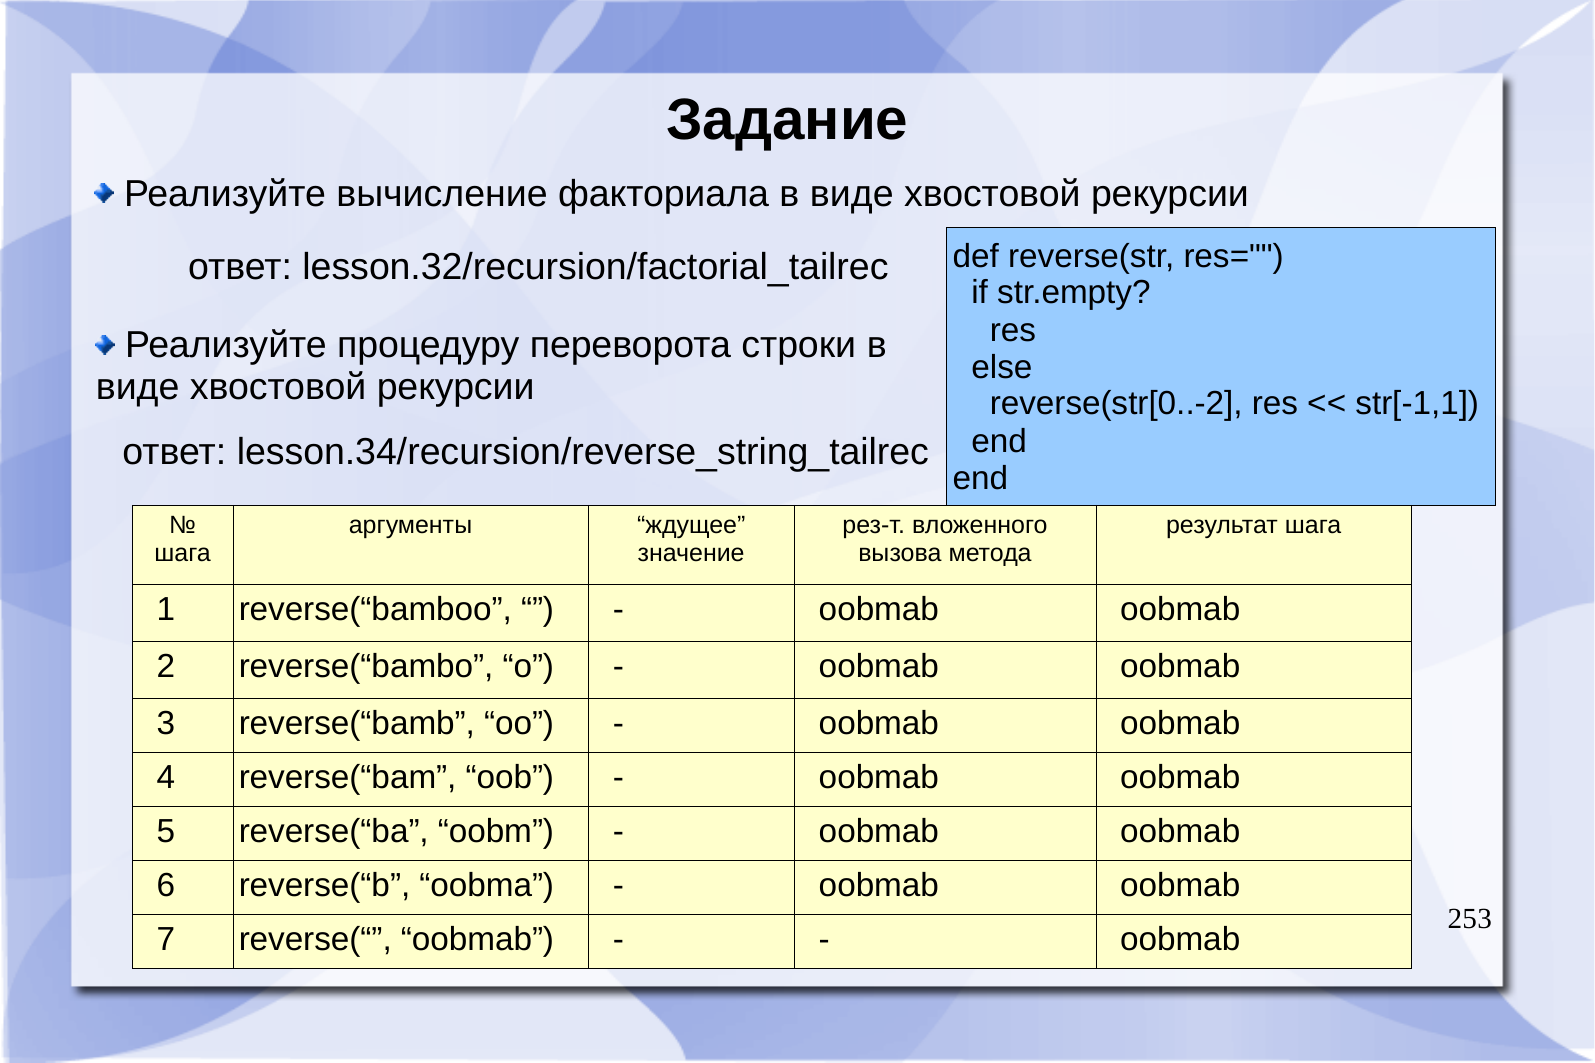

# Задание
 Реализуйте вычисление факториала в виде хвостовой рекурсии
def reverse(str, res="")
 if str.empty?
 res
 else
 reverse(str[0..-2], res << str[-1,1])
 end
end
ответ: lesson.32/recursion/factorial_tailrec
 Реализуйте процедуру переворота строки в виде хвостовой рекурсии
ответ: lesson.34/recursion/reverse_string_tailrec
| № шага | аргументы | “ждущее” значение | рез-т. вложенного вызова метода | результат шага |
| --- | --- | --- | --- | --- |
| 1 | reverse(“bamboo”, “”) | - | oobmab | oobmab |
| 2 | reverse(“bambo”, “o”) | - | oobmab | oobmab |
| 3 | reverse(“bamb”, “oo”) | - | oobmab | oobmab |
| 4 | reverse(“bam”, “oob”) | - | oobmab | oobmab |
| 5 | reverse(“ba”, “oobm”) | - | oobmab | oobmab |
| 6 | reverse(“b”, “oobma”) | - | oobmab | oobmab |
| 7 | reverse(“”, “oobmab”) | - | - | oobmab |
253